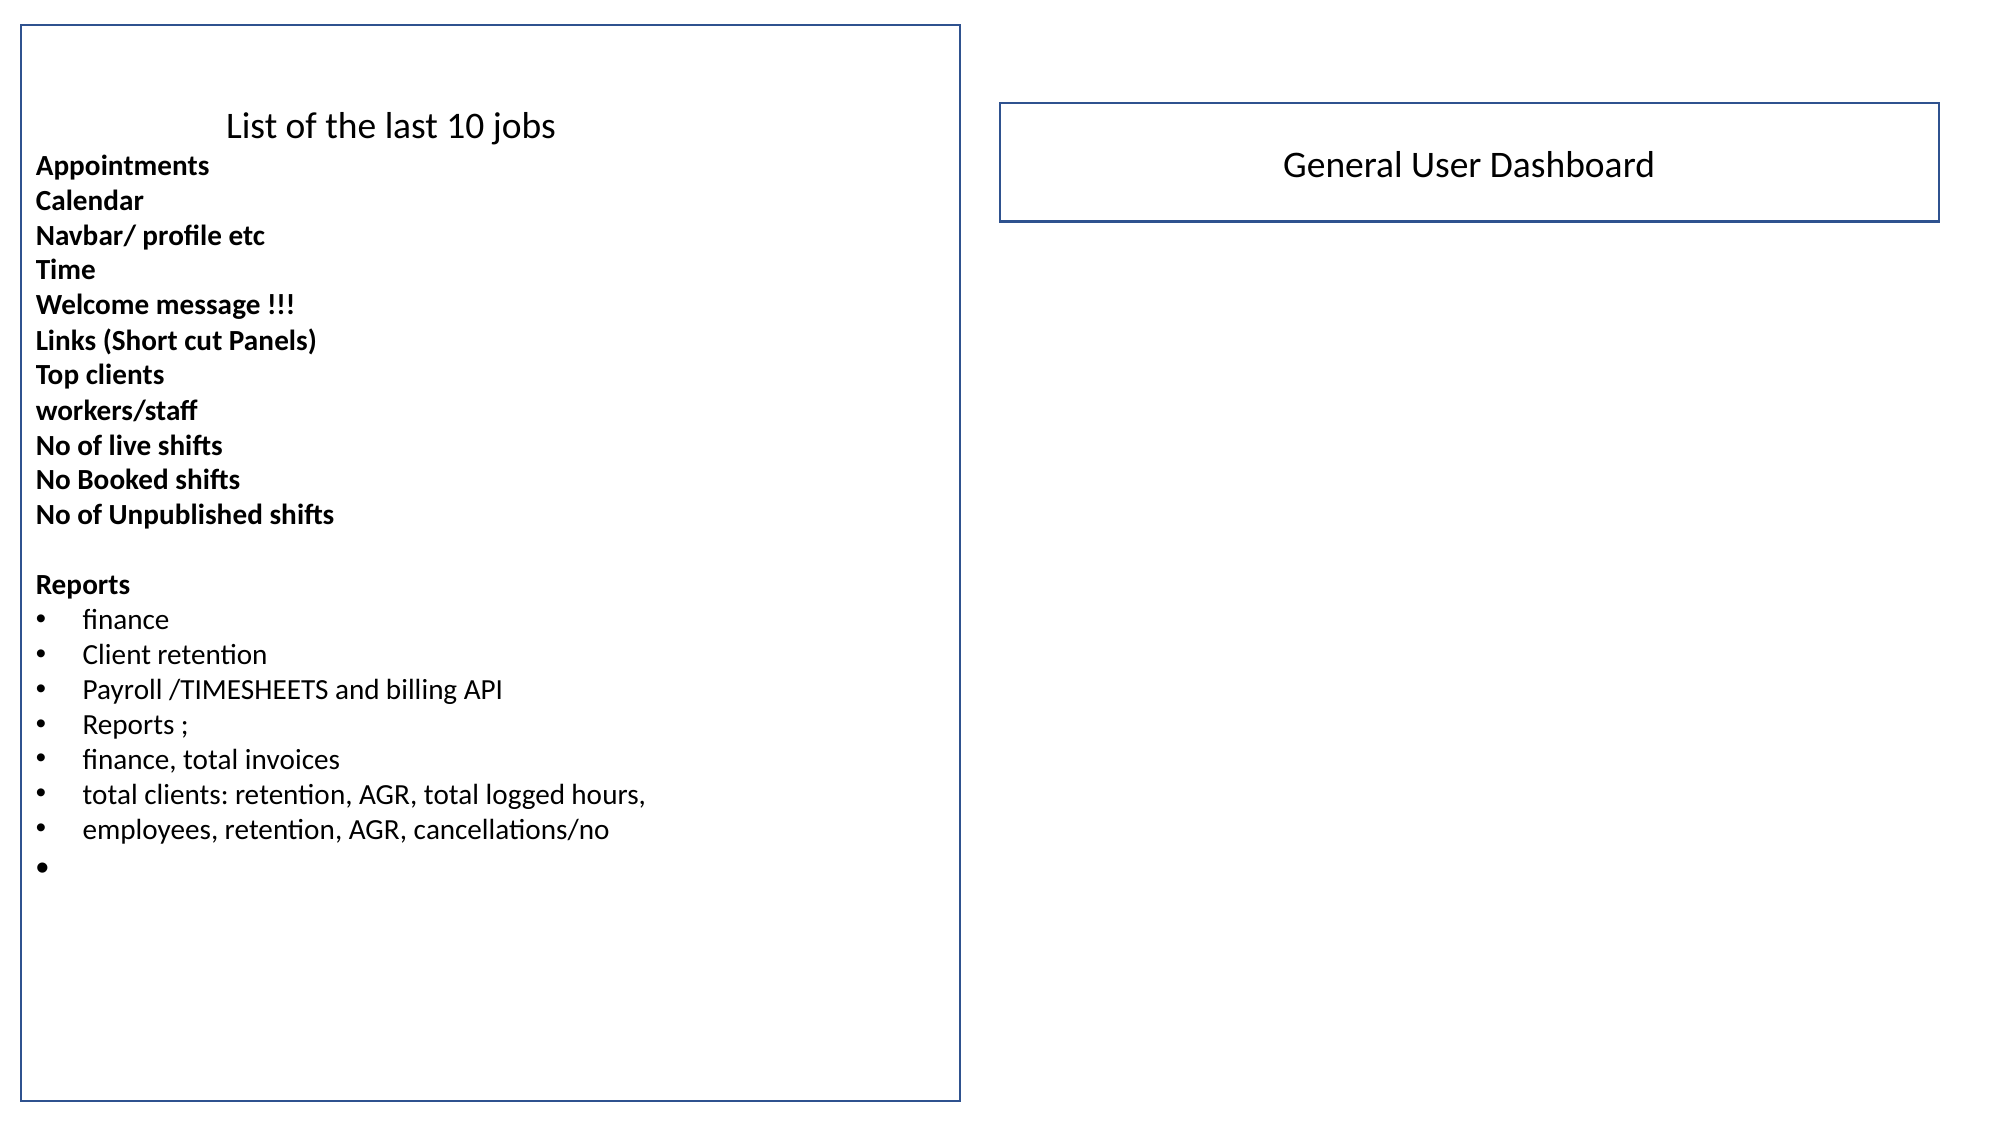

List of the last 10 jobs
Appointments
Calendar
Navbar/ profile etc
Time
Welcome message !!!
Links (Short cut Panels)
Top clients
workers/staff
No of live shifts
No Booked shifts
No of Unpublished shifts
Reports
finance
Client retention
Payroll /TIMESHEETS and billing API
Reports ;
finance, total invoices
total clients: retention, AGR, total logged hours,
employees, retention, AGR, cancellations/no
General User Dashboard